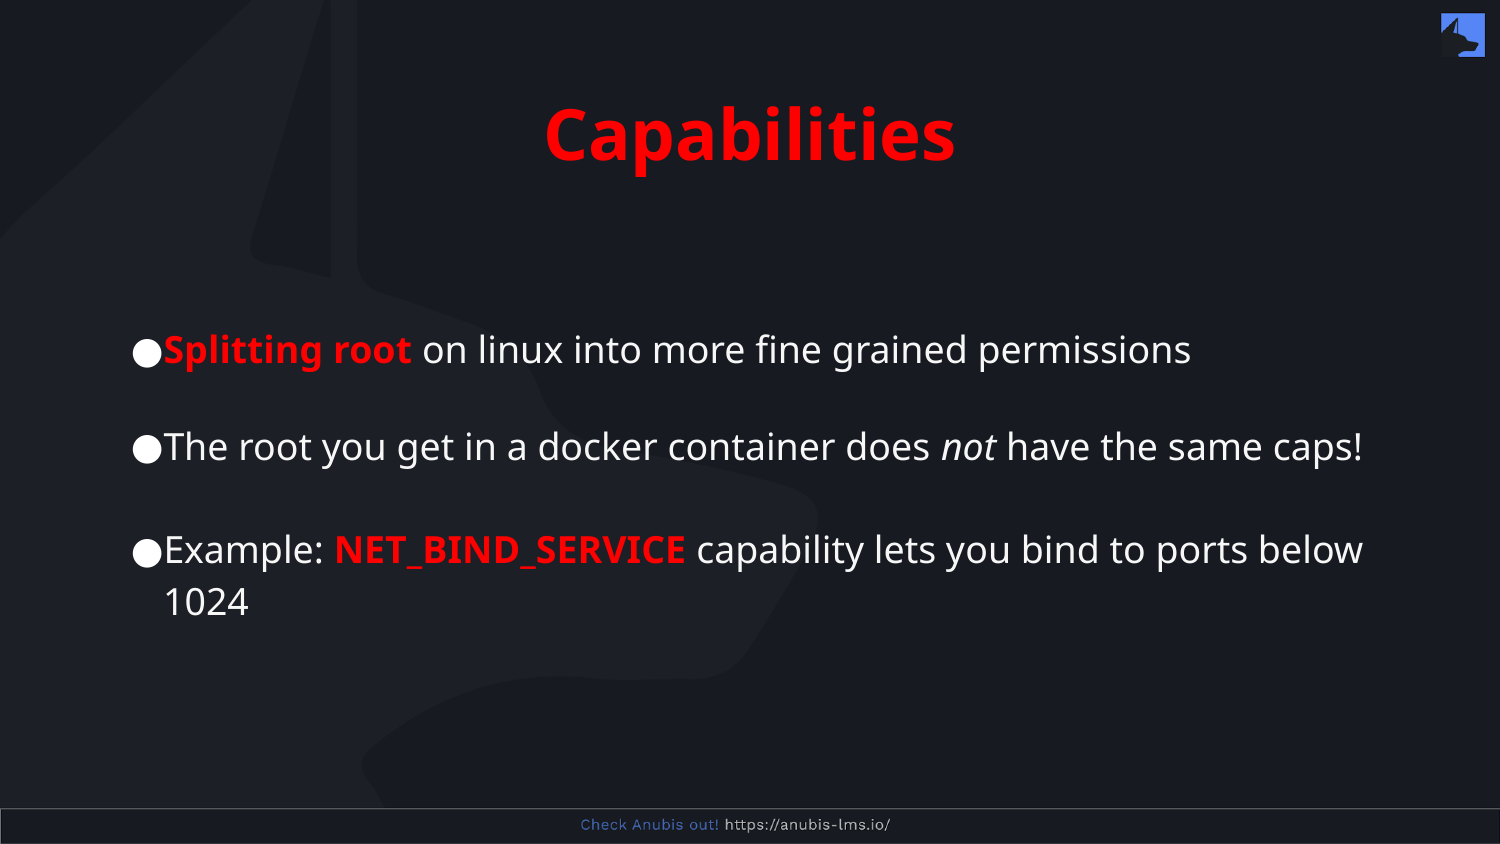

# Capabilities
Splitting root on linux into more fine grained permissions
The root you get in a docker container does not have the same caps!
Example: NET_BIND_SERVICE capability lets you bind to ports below 1024